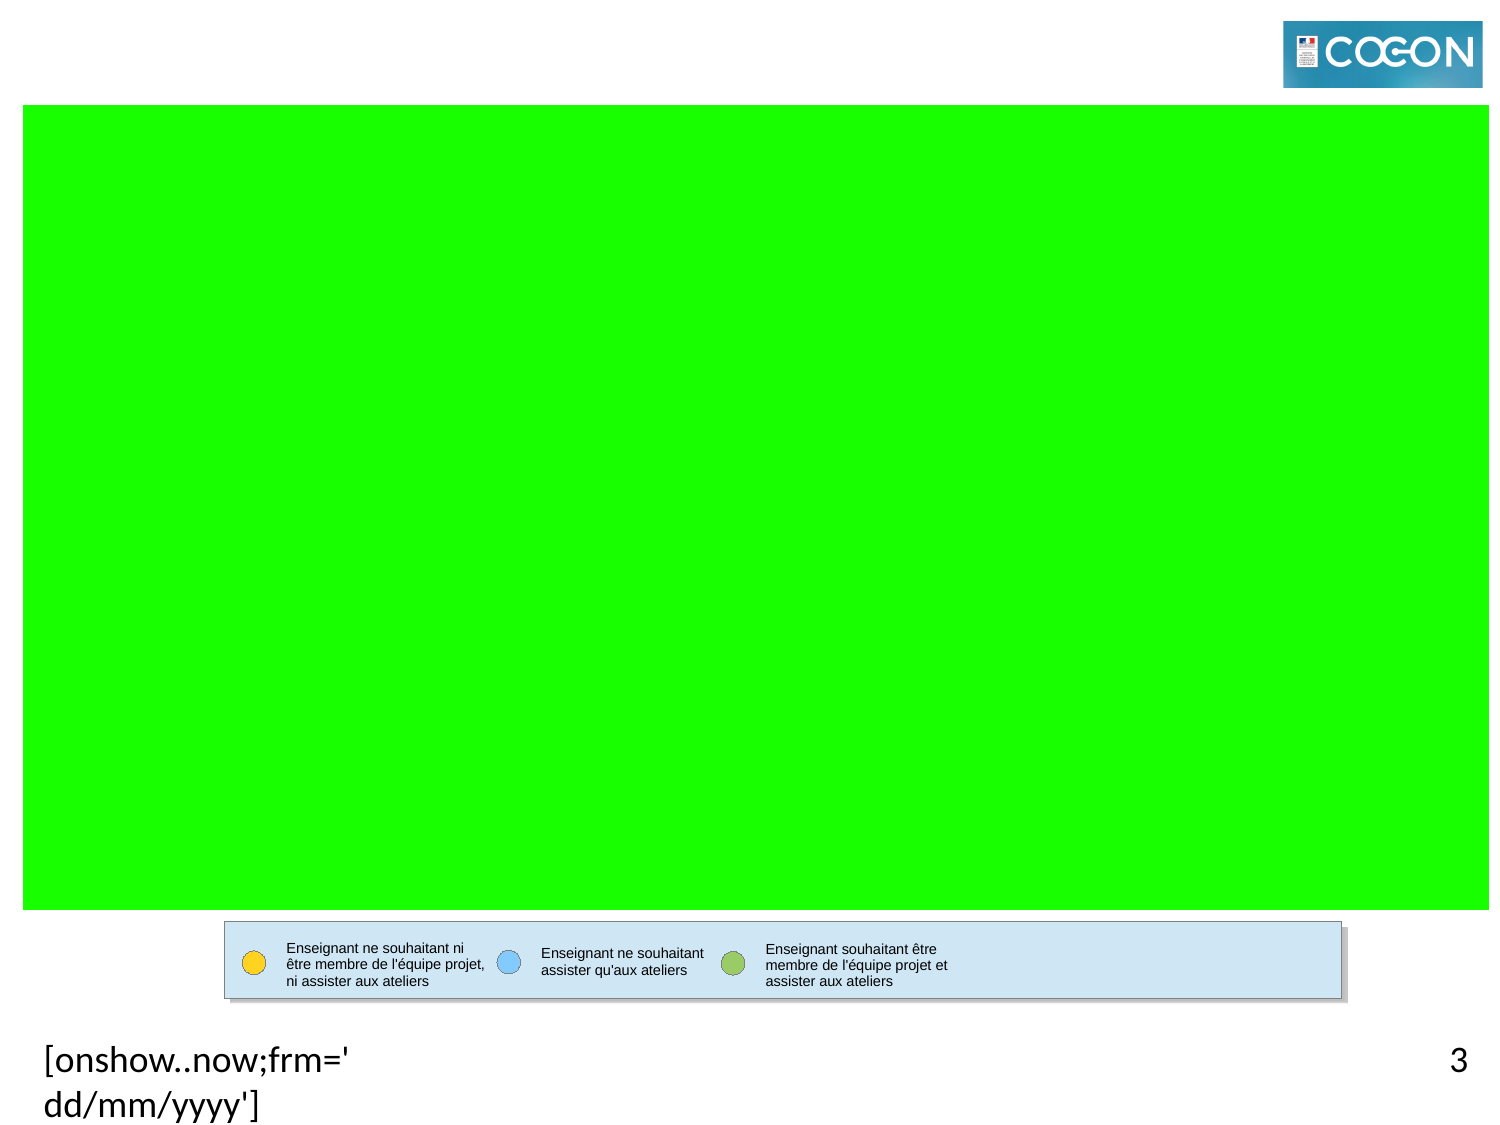

Enseignant ne souhaitant ni être membre de l'équipe projet, ni assister aux ateliers
Enseignant souhaitant être membre de l'équipe projet et assister aux ateliers
Enseignant ne souhaitant assister qu'aux ateliers
[onshow..now;frm='dd/mm/yyyy']